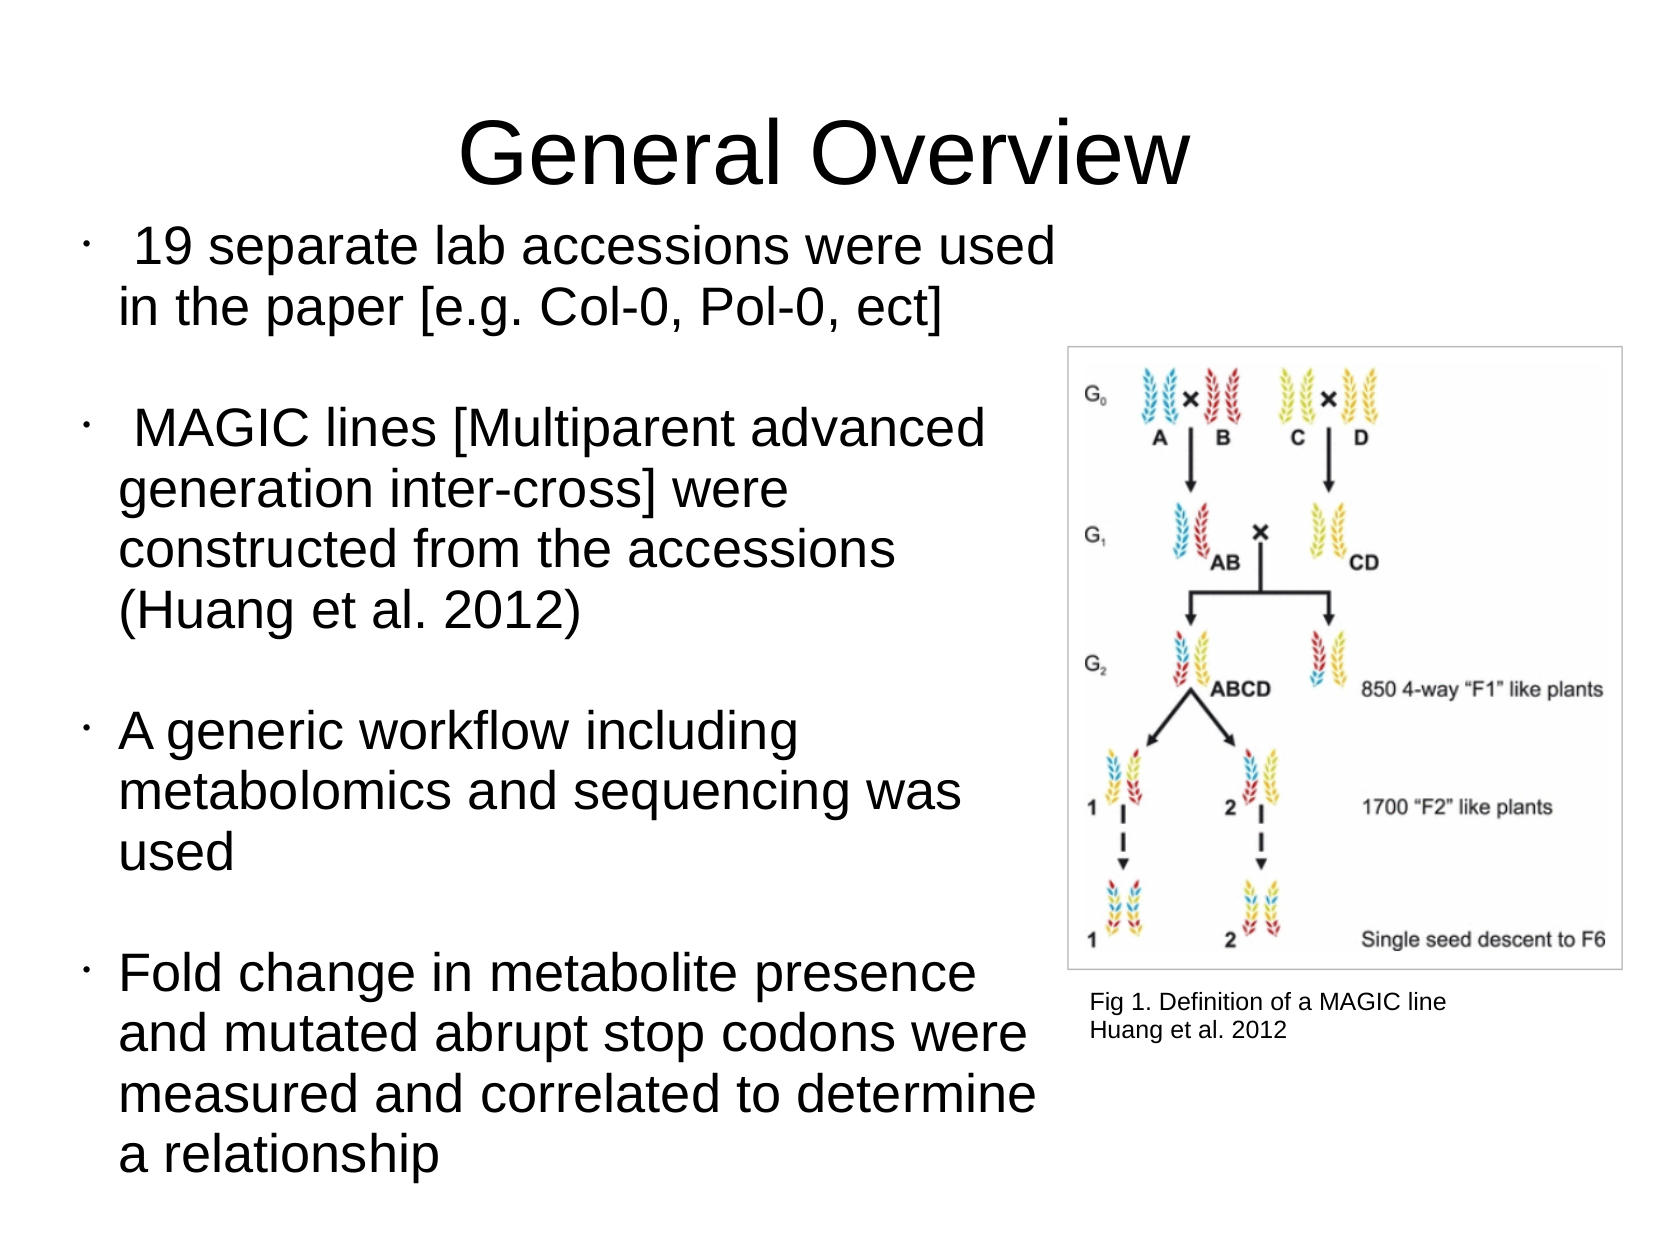

# General Overview
 19 separate lab accessions were used in the paper [e.g. Col-0, Pol-0, ect]
 MAGIC lines [Multiparent advanced generation inter-cross] were constructed from the accessions (Huang et al. 2012)
A generic workflow including metabolomics and sequencing was used
Fold change in metabolite presence and mutated abrupt stop codons were measured and correlated to determine a relationship
Fig 1. Definition of a MAGIC line
Huang et al. 2012